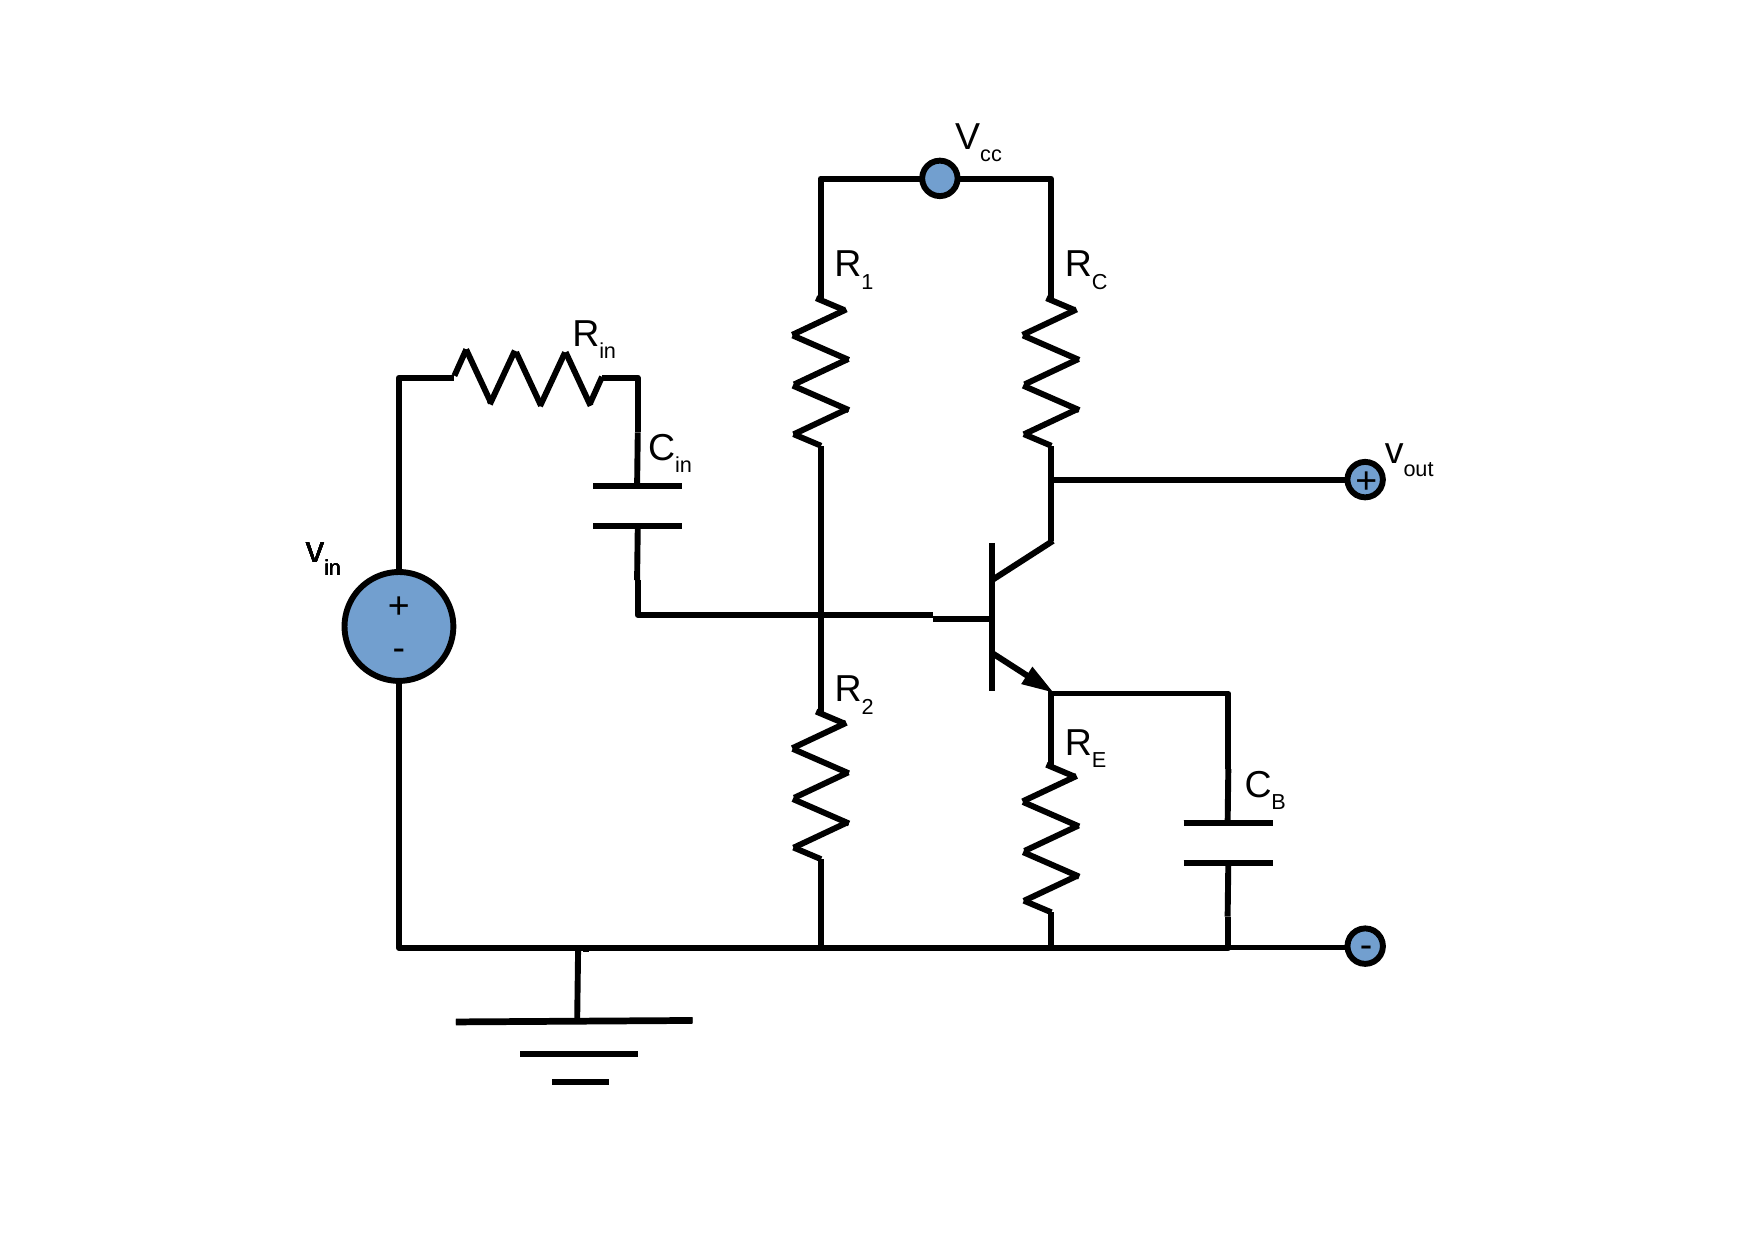

Vcc
R1
RC
Rin
Cin
vout
+
vin
vin
vin
vin
vin
+
-
R2
RE
CB
-